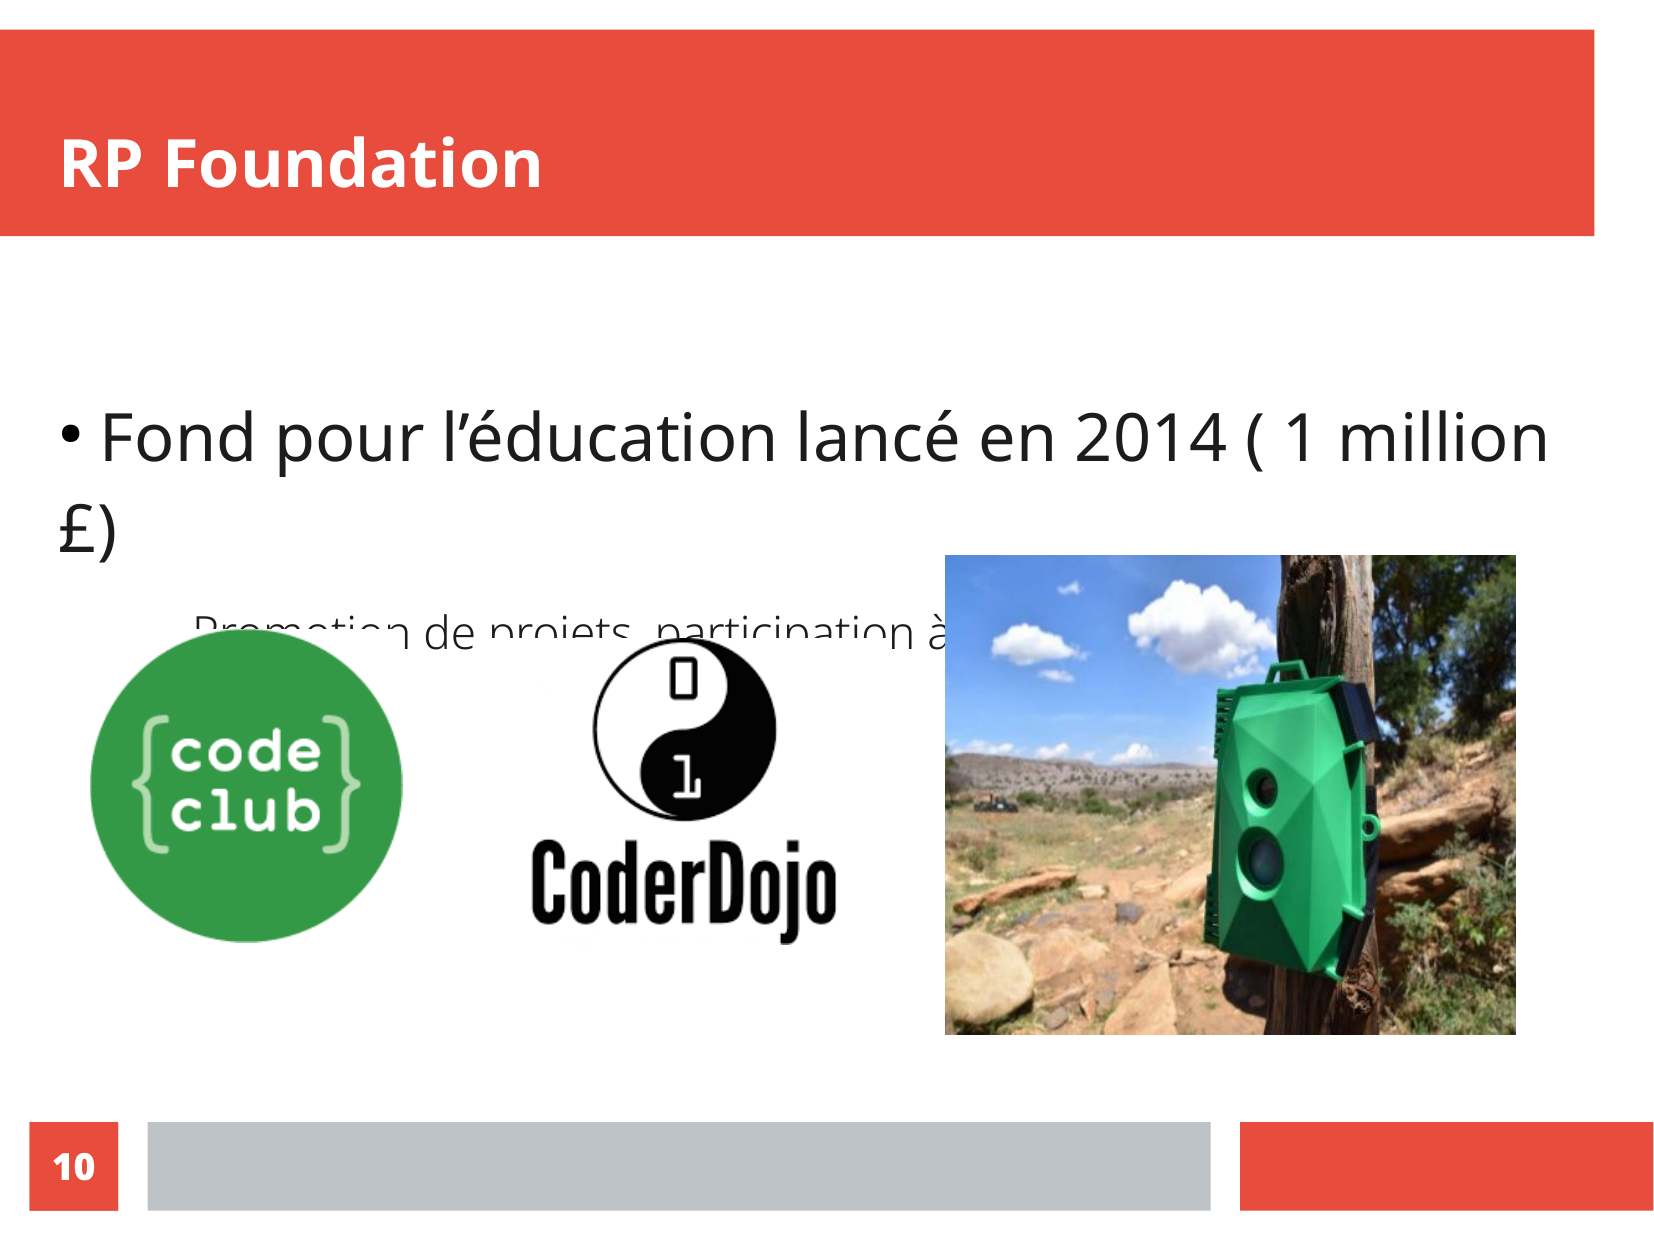

# RP Foundation
 Fond pour l’éducation lancé en 2014 ( 1 million £)
-	 Promotion de projets, participation à la moitié des frais.
10